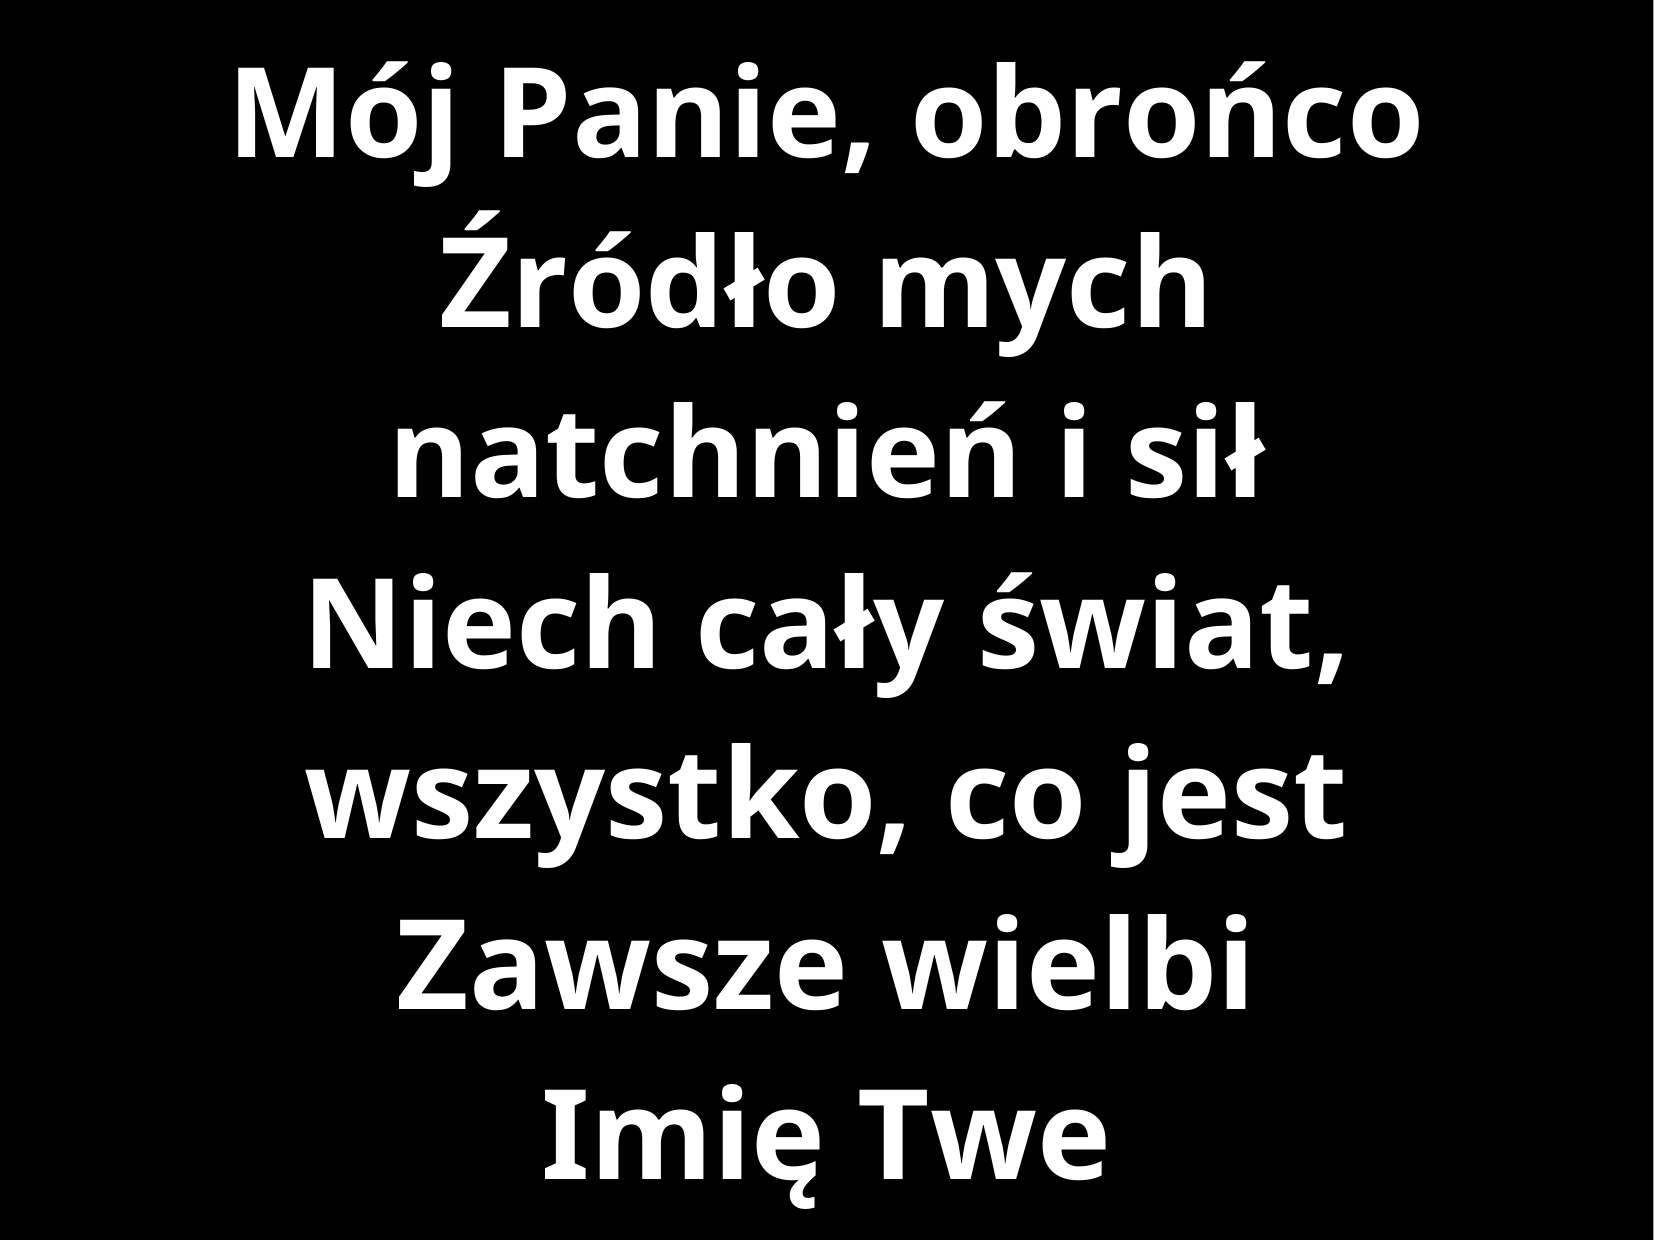

# Mój Panie, obrońco
Źródło mych
natchnień i sił
Niech cały świat,
wszystko, co jest
Zawsze wielbi
Imię Twe